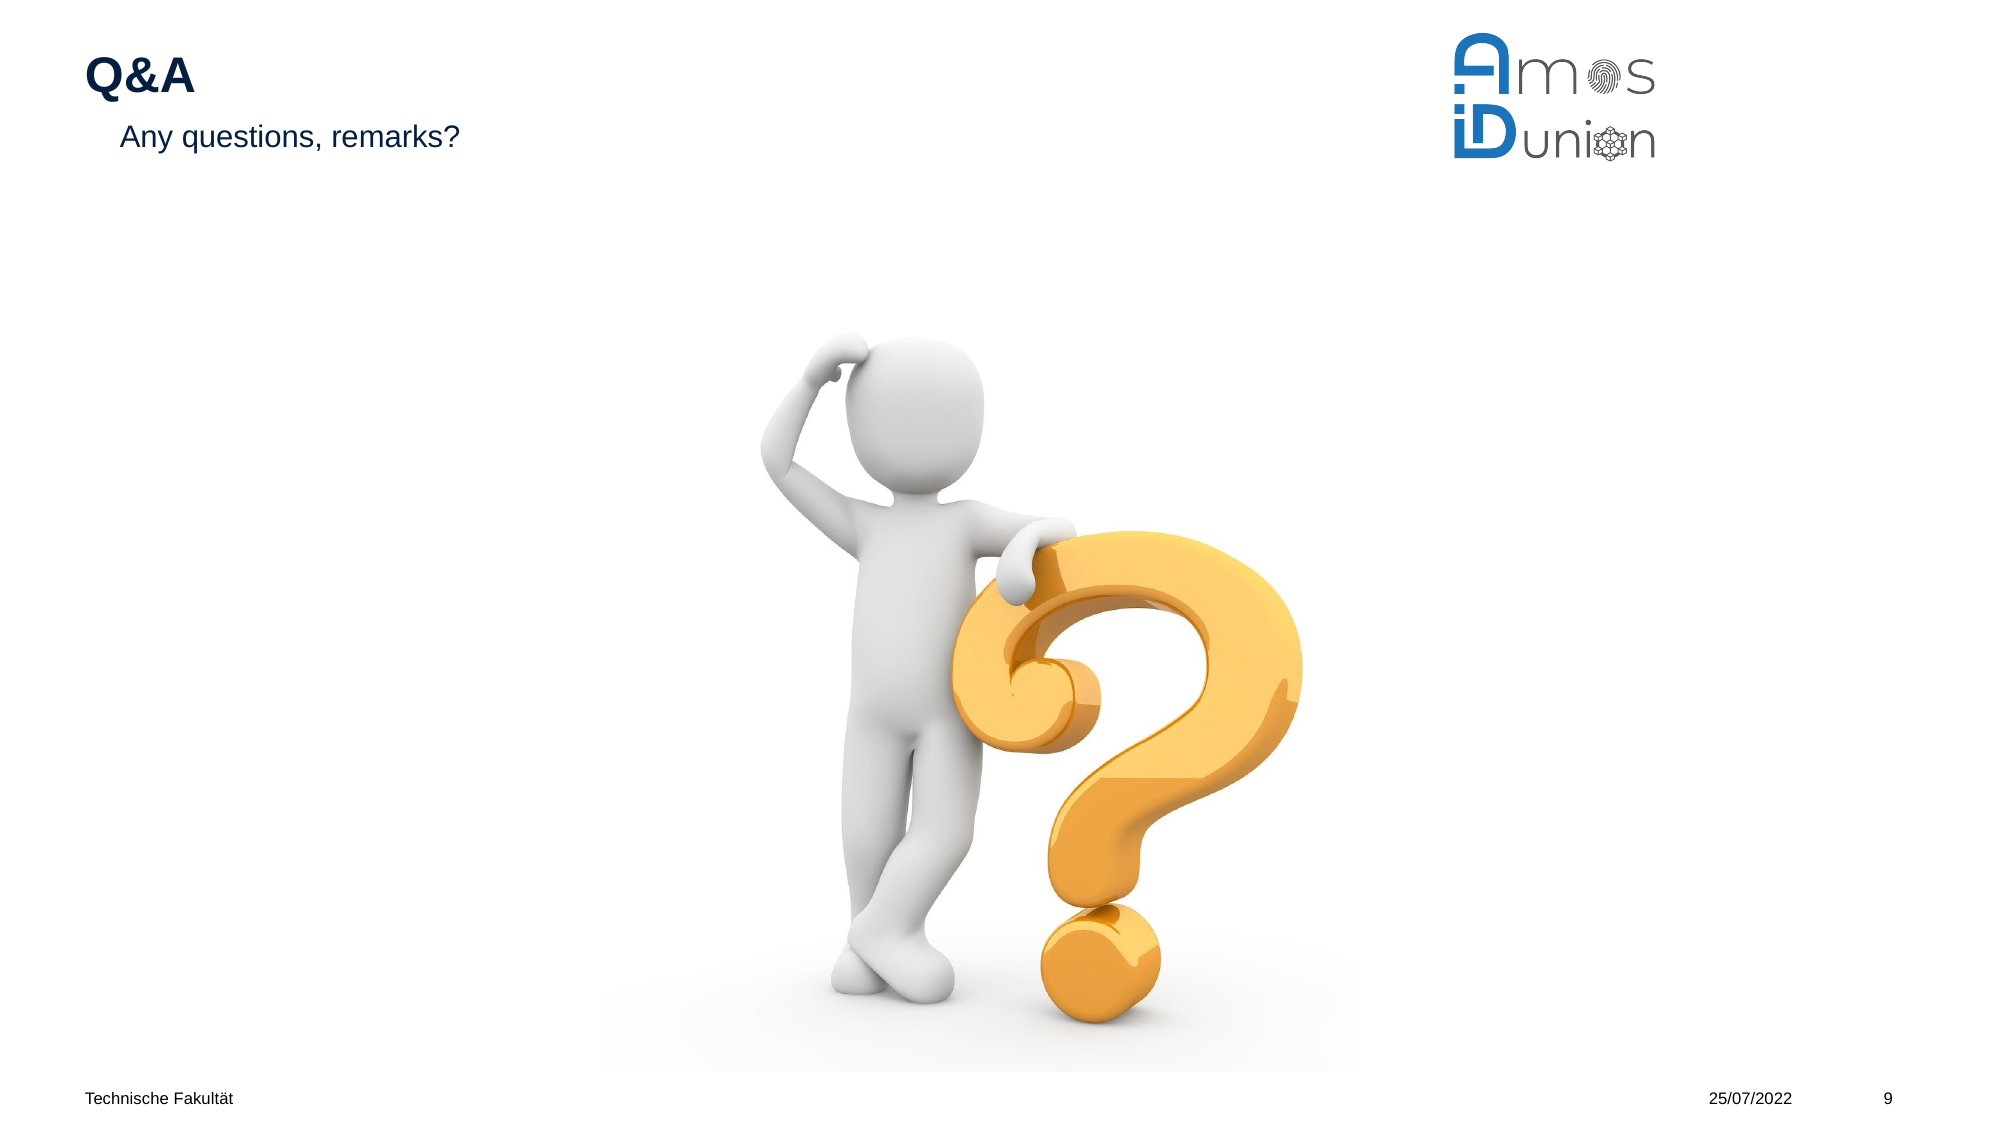

# Q&A
Any questions, remarks?
Technische Fakultät
25/07/2022